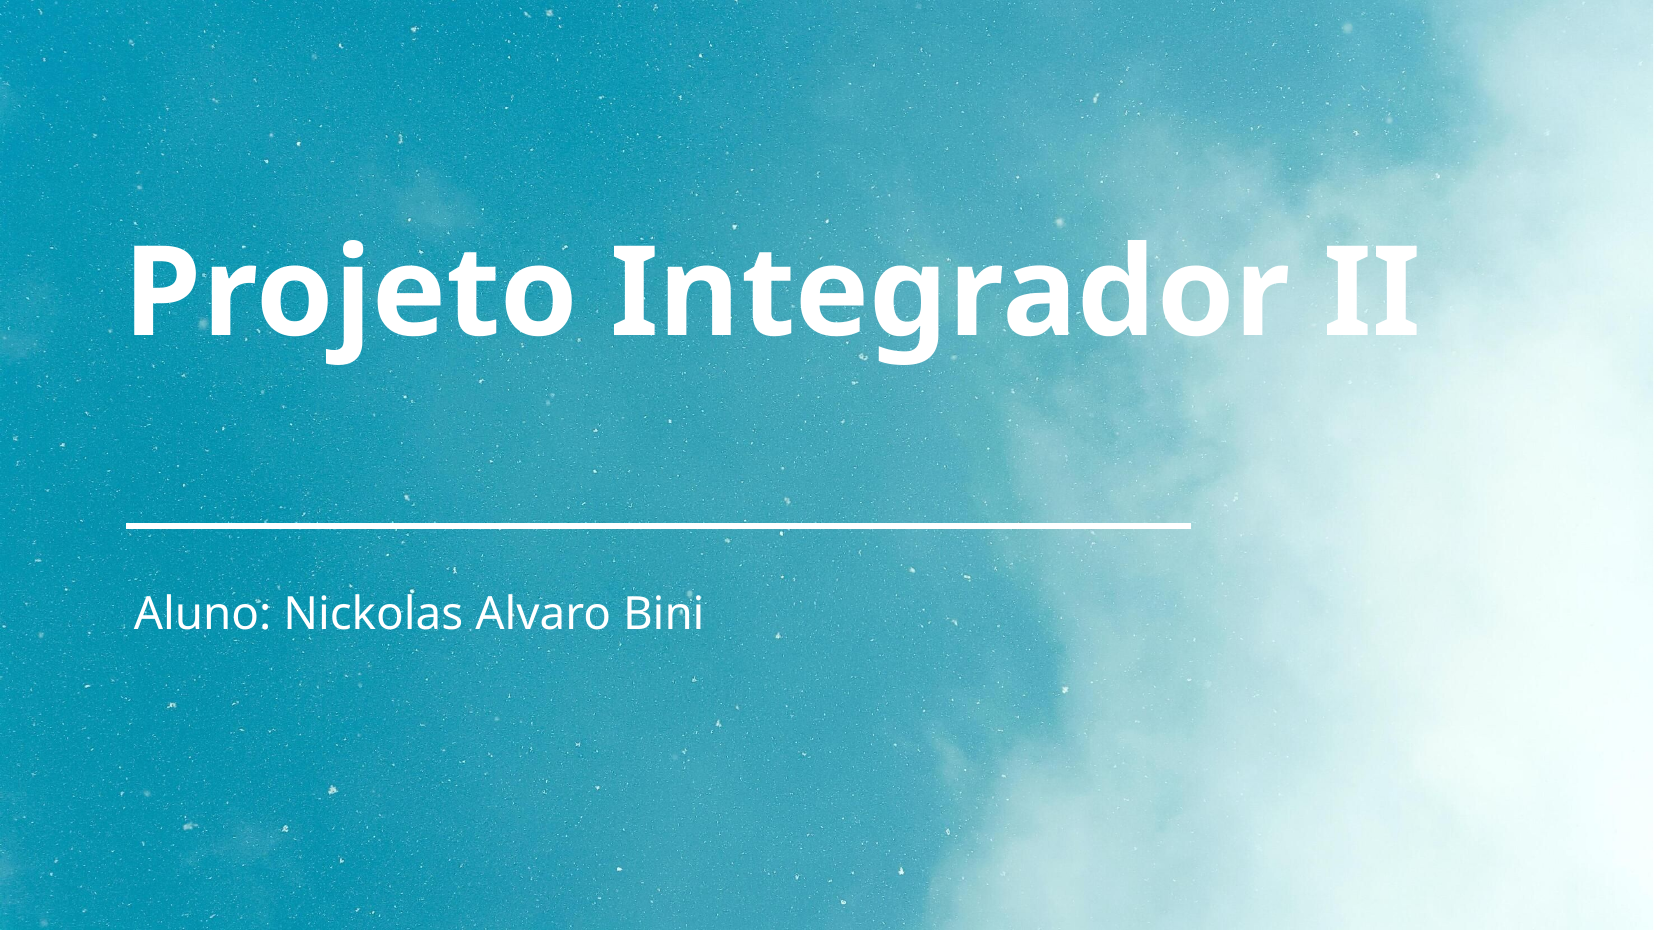

# Projeto Integrador II
Aluno: Nickolas Alvaro Bini